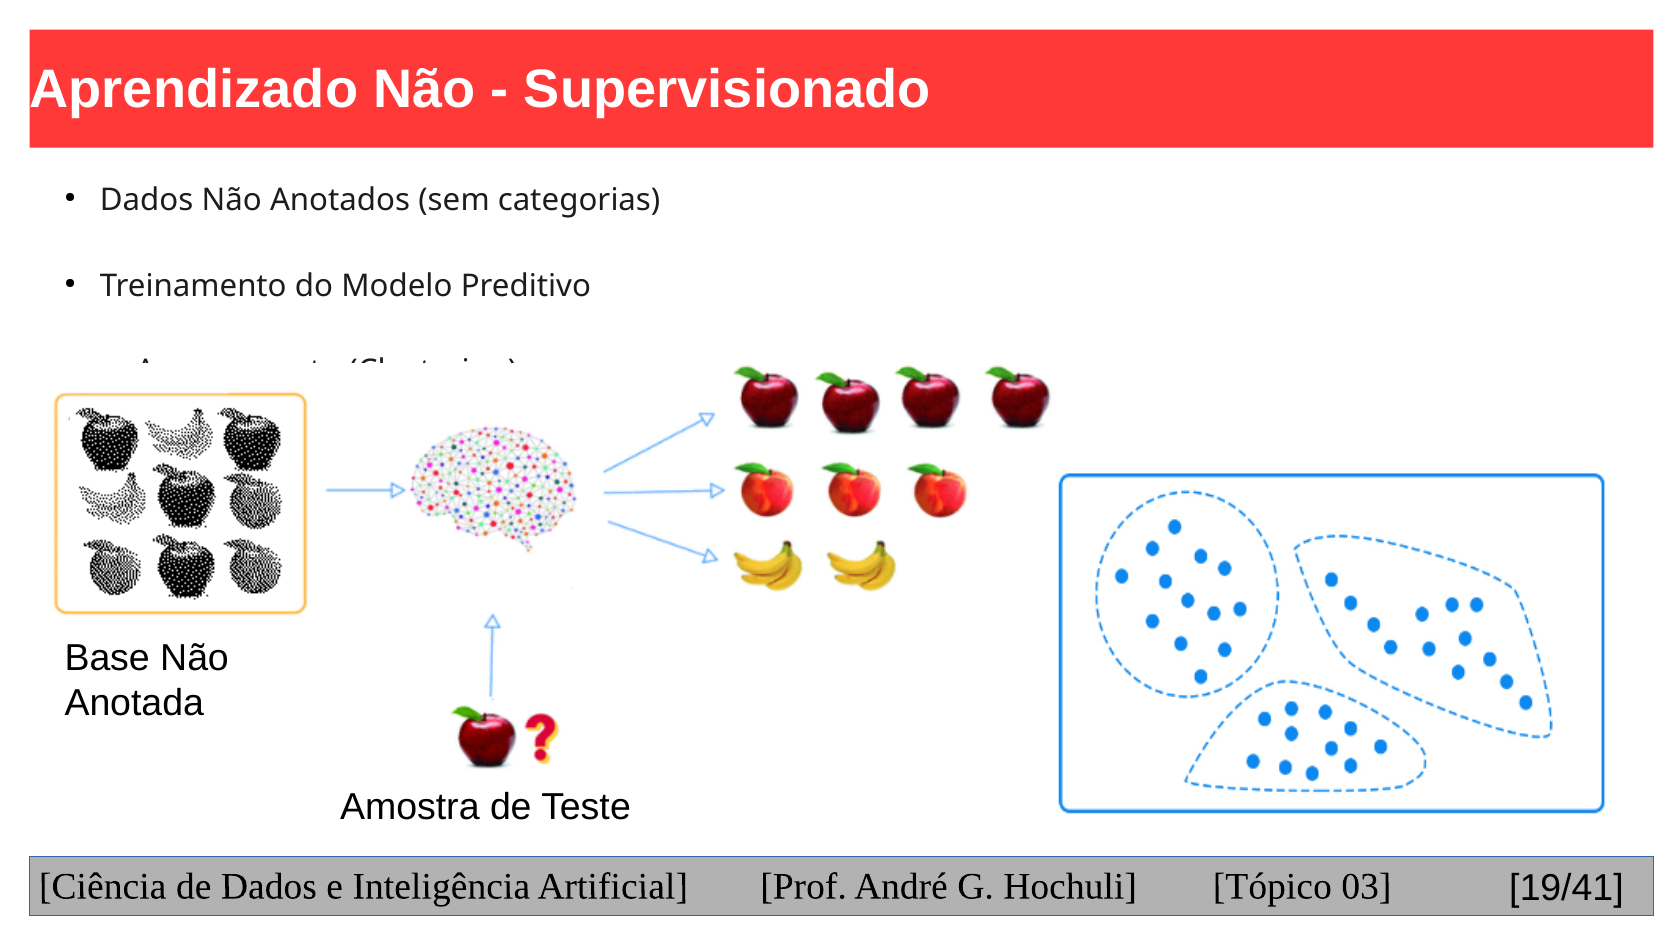

# Aprendizado Não - Supervisionado
Dados Não Anotados (sem categorias)
Treinamento do Modelo Preditivo
Agrupamento (Clustering)
Base Não Anotada
Amostra de Teste